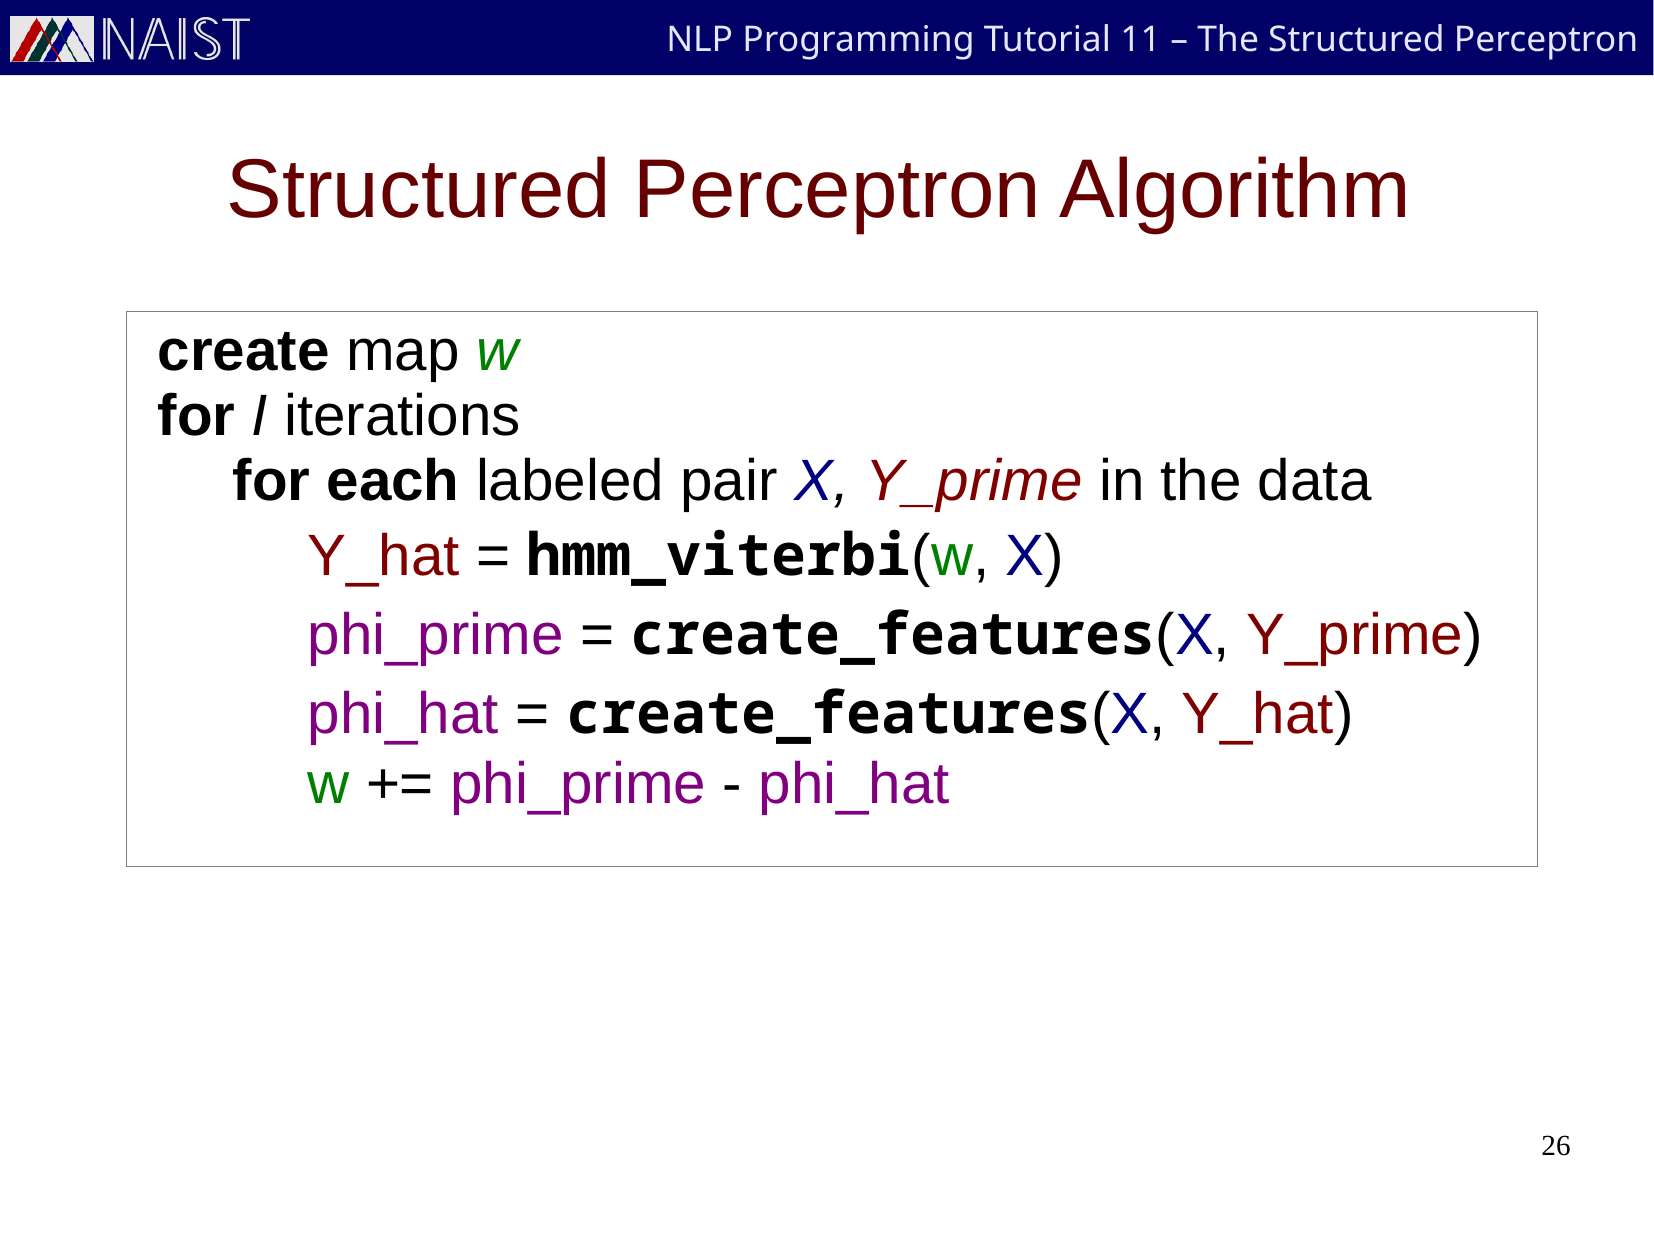

# Structured Perceptron Algorithm
create map w
for I iterations
	for each labeled pair X, Y_prime in the data
		Y_hat = hmm_viterbi(w, X)
		phi_prime = create_features(X, Y_prime)
		phi_hat = create_features(X, Y_hat)
		w += phi_prime - phi_hat
26